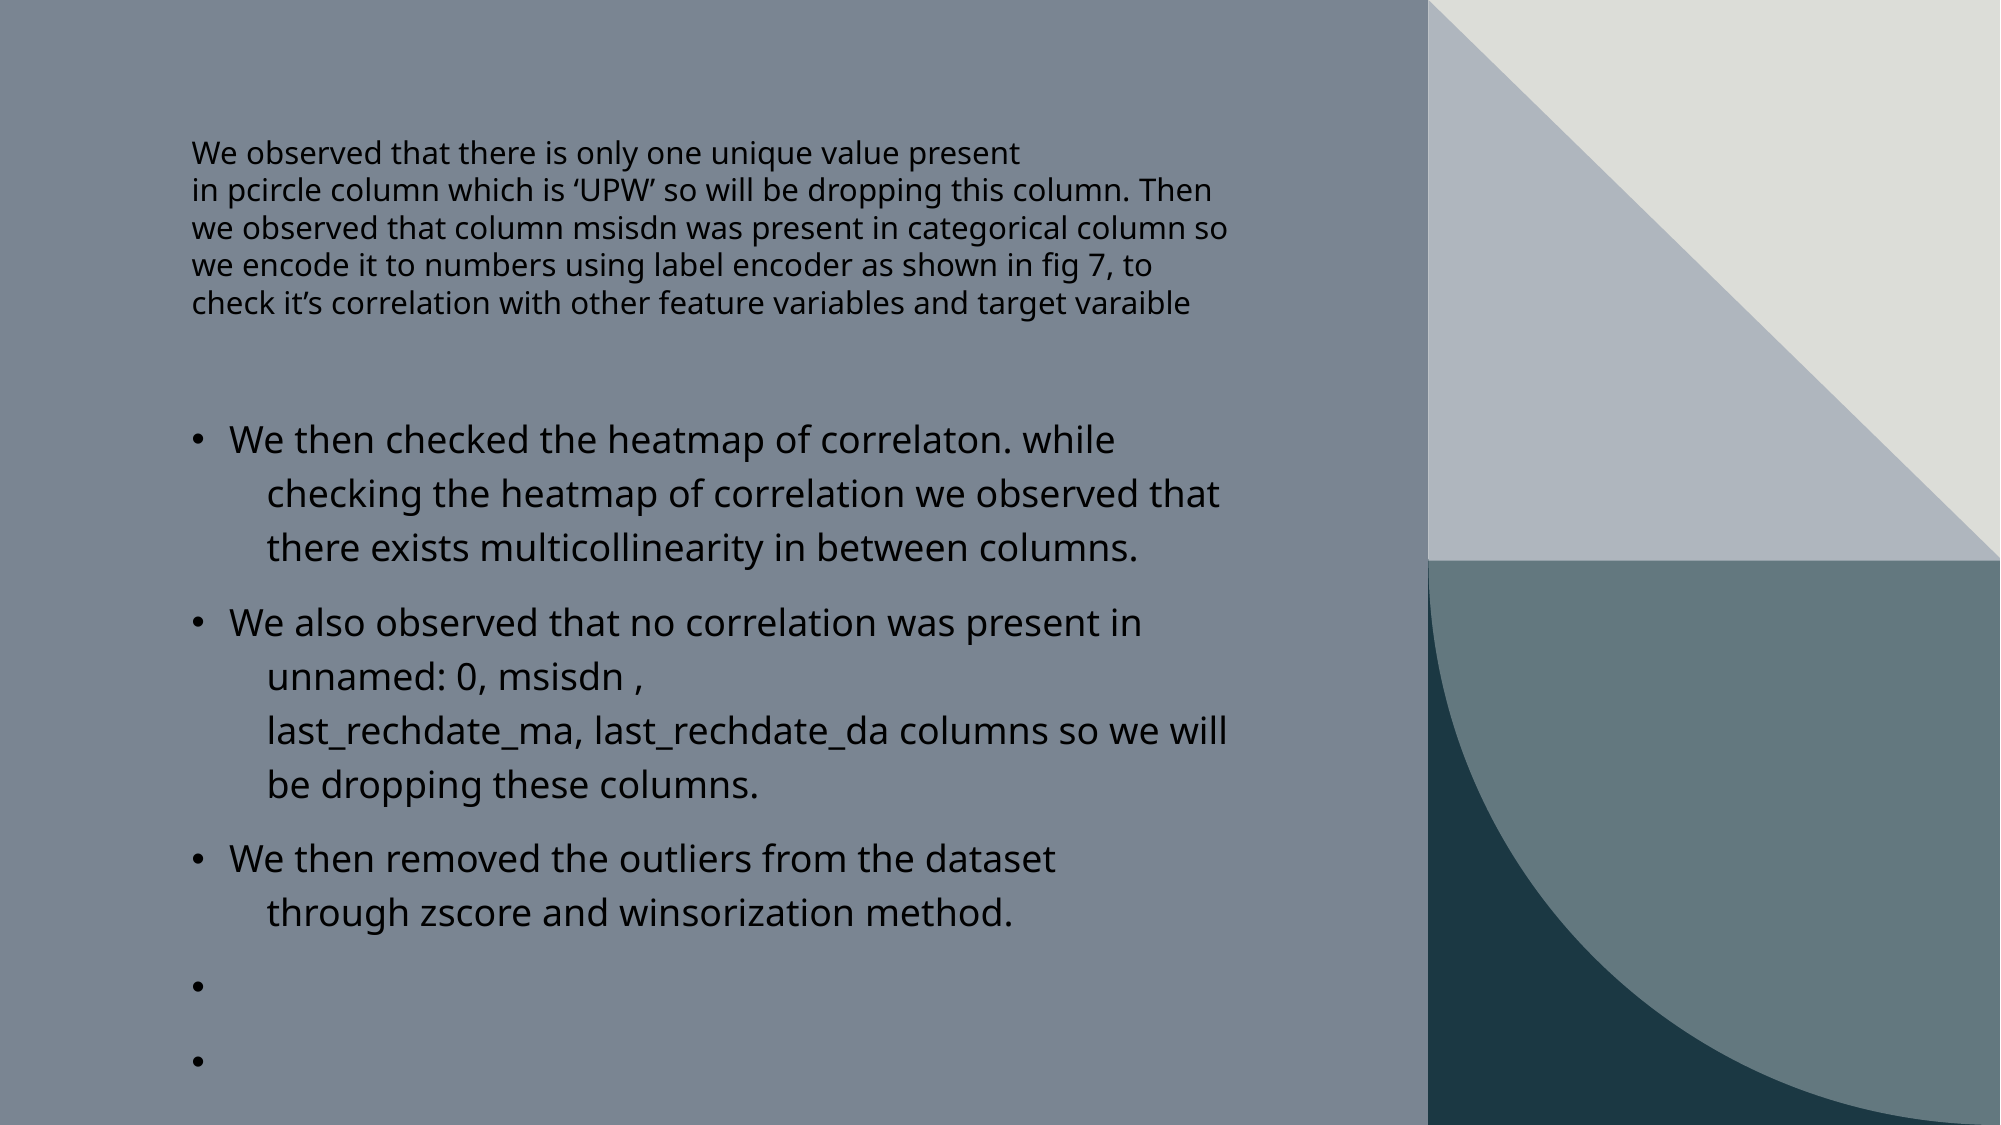

# We observed that there is only one unique value present in pcircle column which is ‘UPW’ so will be dropping this column. Then we observed that column msisdn was present in categorical column so we encode it to numbers using label encoder as shown in fig 7, to check it’s correlation with other feature variables and target varaible
We then checked the heatmap of correlaton. while checking the heatmap of correlation we observed that there exists multicollinearity in between columns.
We also observed that no correlation was present in unnamed: 0, msisdn , last_rechdate_ma, last_rechdate_da columns so we will be dropping these columns.
We then removed the outliers from the dataset through zscore and winsorization method.